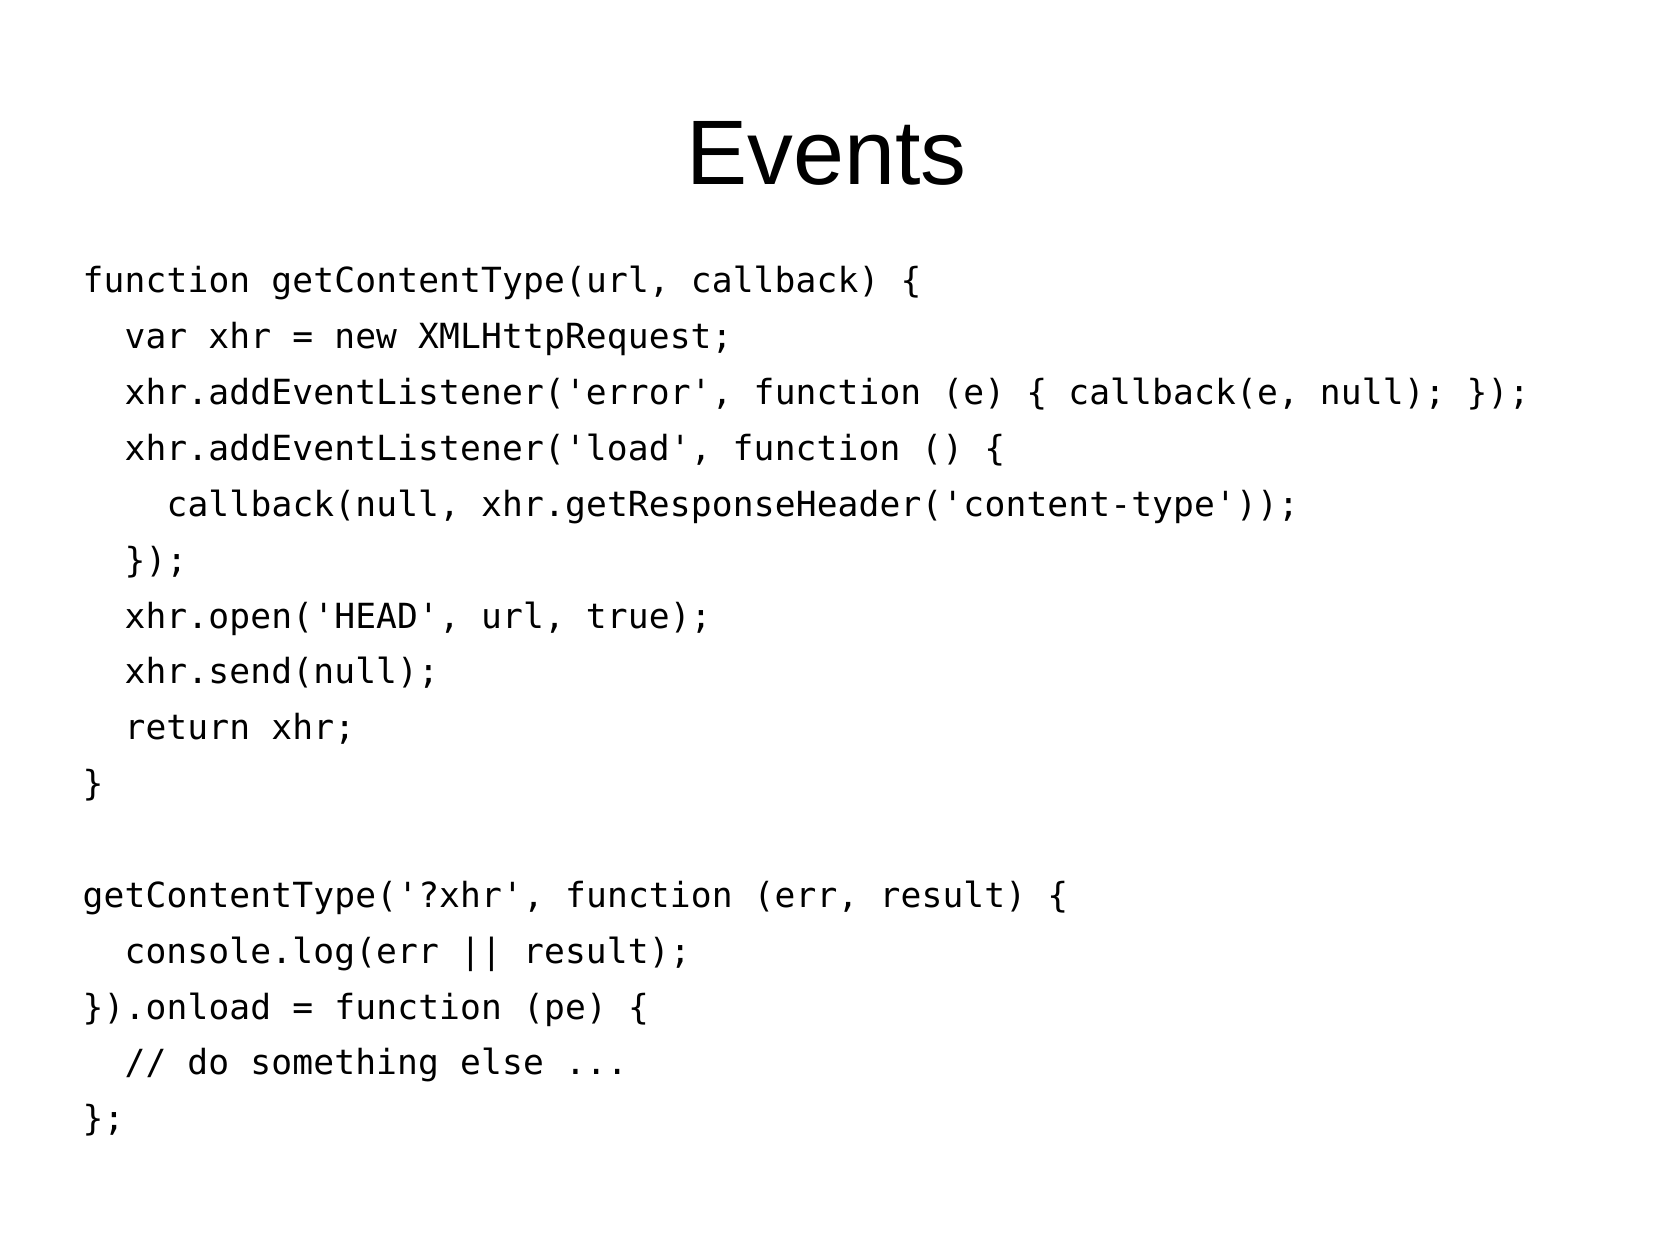

# Events
function getContentType(url, callback) {
 var xhr = new XMLHttpRequest;
 xhr.addEventListener('error', function (e) { callback(e, null); });
 xhr.addEventListener('load', function () {
 callback(null, xhr.getResponseHeader('content-type'));
 });
 xhr.open('HEAD', url, true);
 xhr.send(null);
 return xhr;
}
getContentType('?xhr', function (err, result) {
 console.log(err || result);
}).onload = function (pe) {
 // do something else ...
};